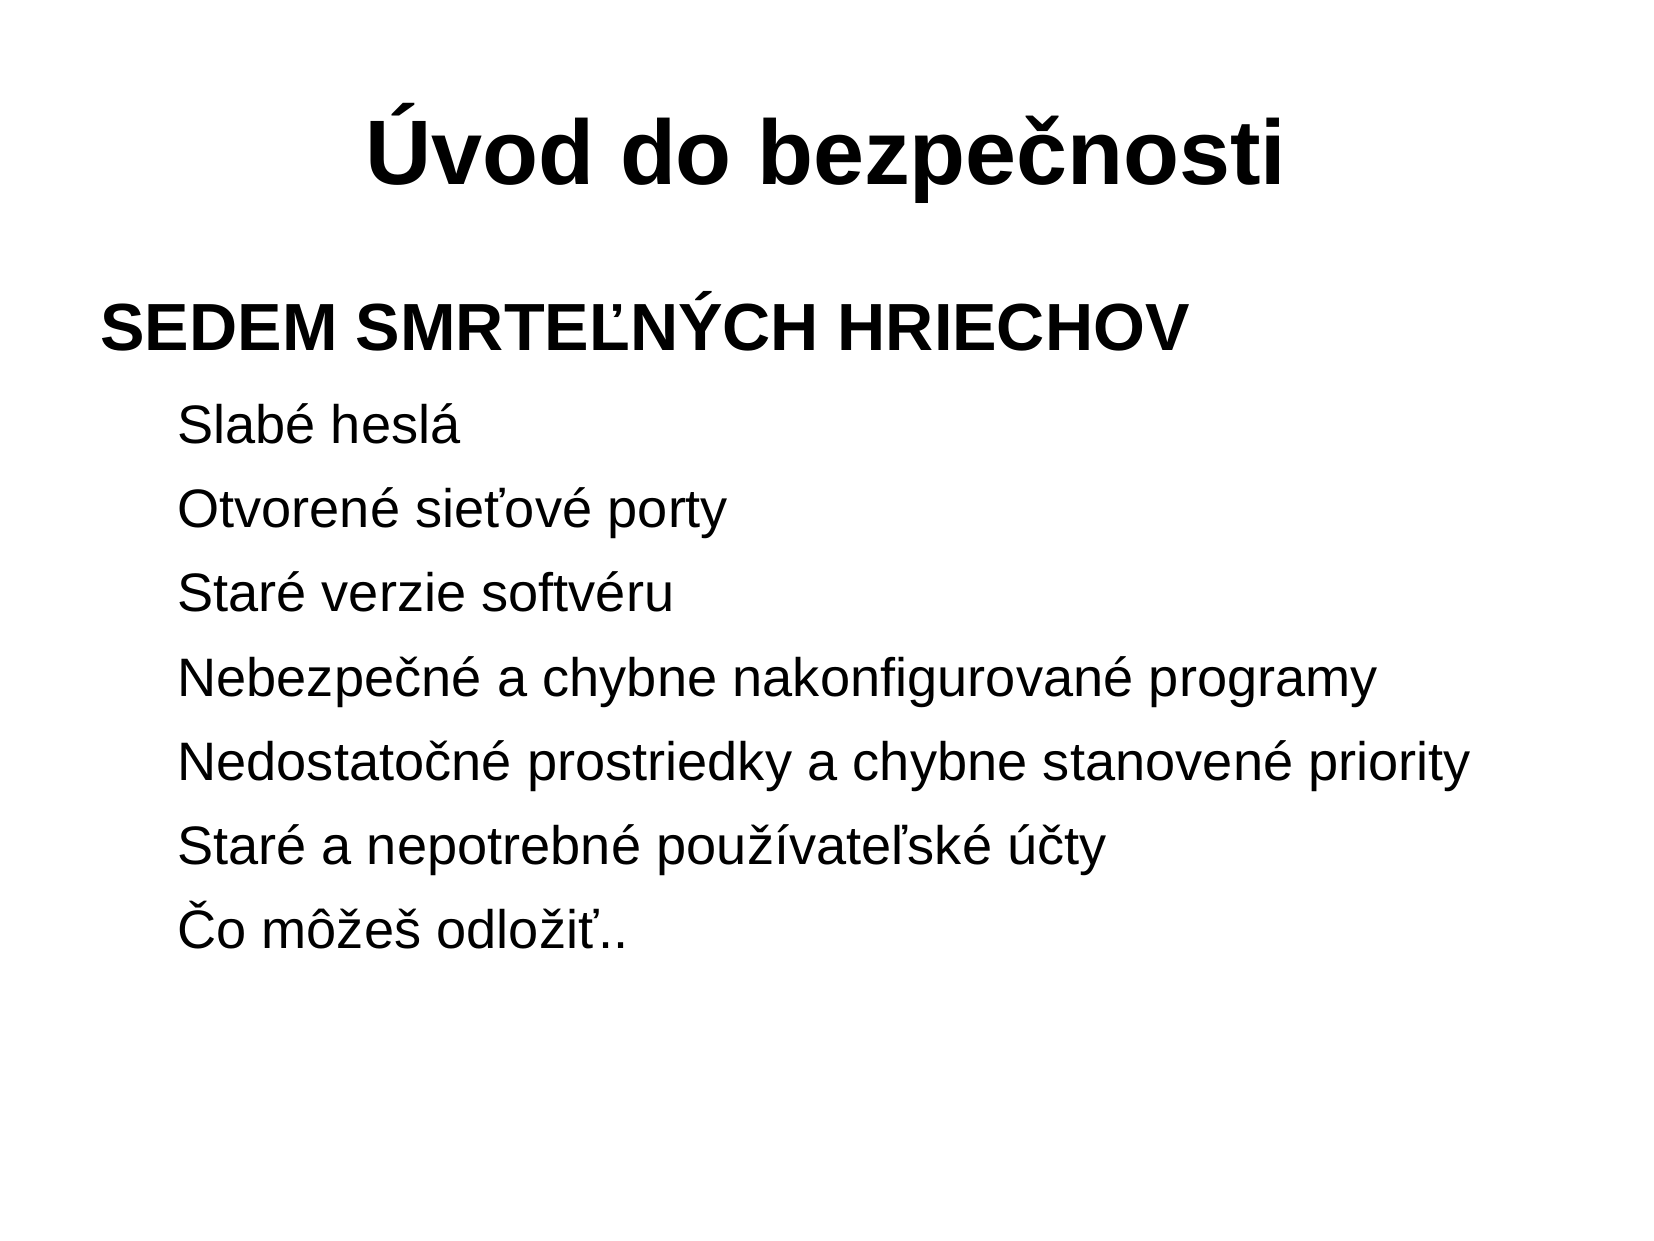

# Úvod do bezpečnosti
SEDEM SMRTEĽNÝCH HRIECHOV
Slabé heslá
Otvorené sieťové porty
Staré verzie softvéru
Nebezpečné a chybne nakonfigurované programy
Nedostatočné prostriedky a chybne stanovené priority
Staré a nepotrebné používateľské účty
Čo môžeš odložiť..